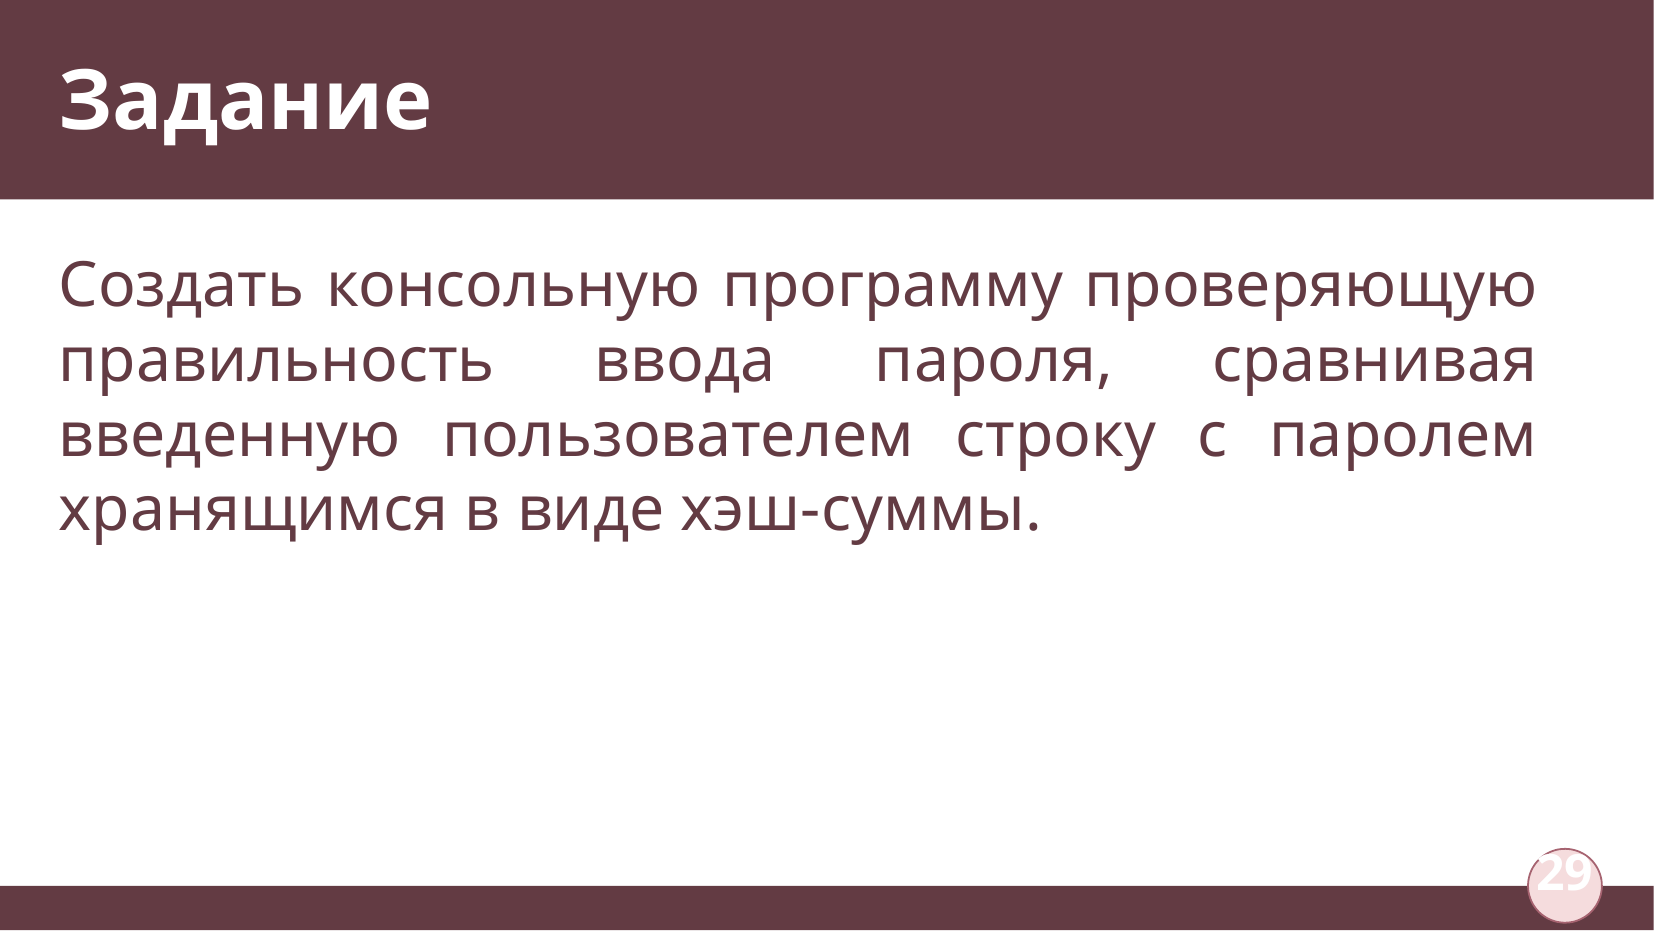

# Задание
Создать консольную программу проверяющую правильность ввода пароля, сравнивая введенную пользователем строку с паролем хранящимся в виде хэш-суммы.